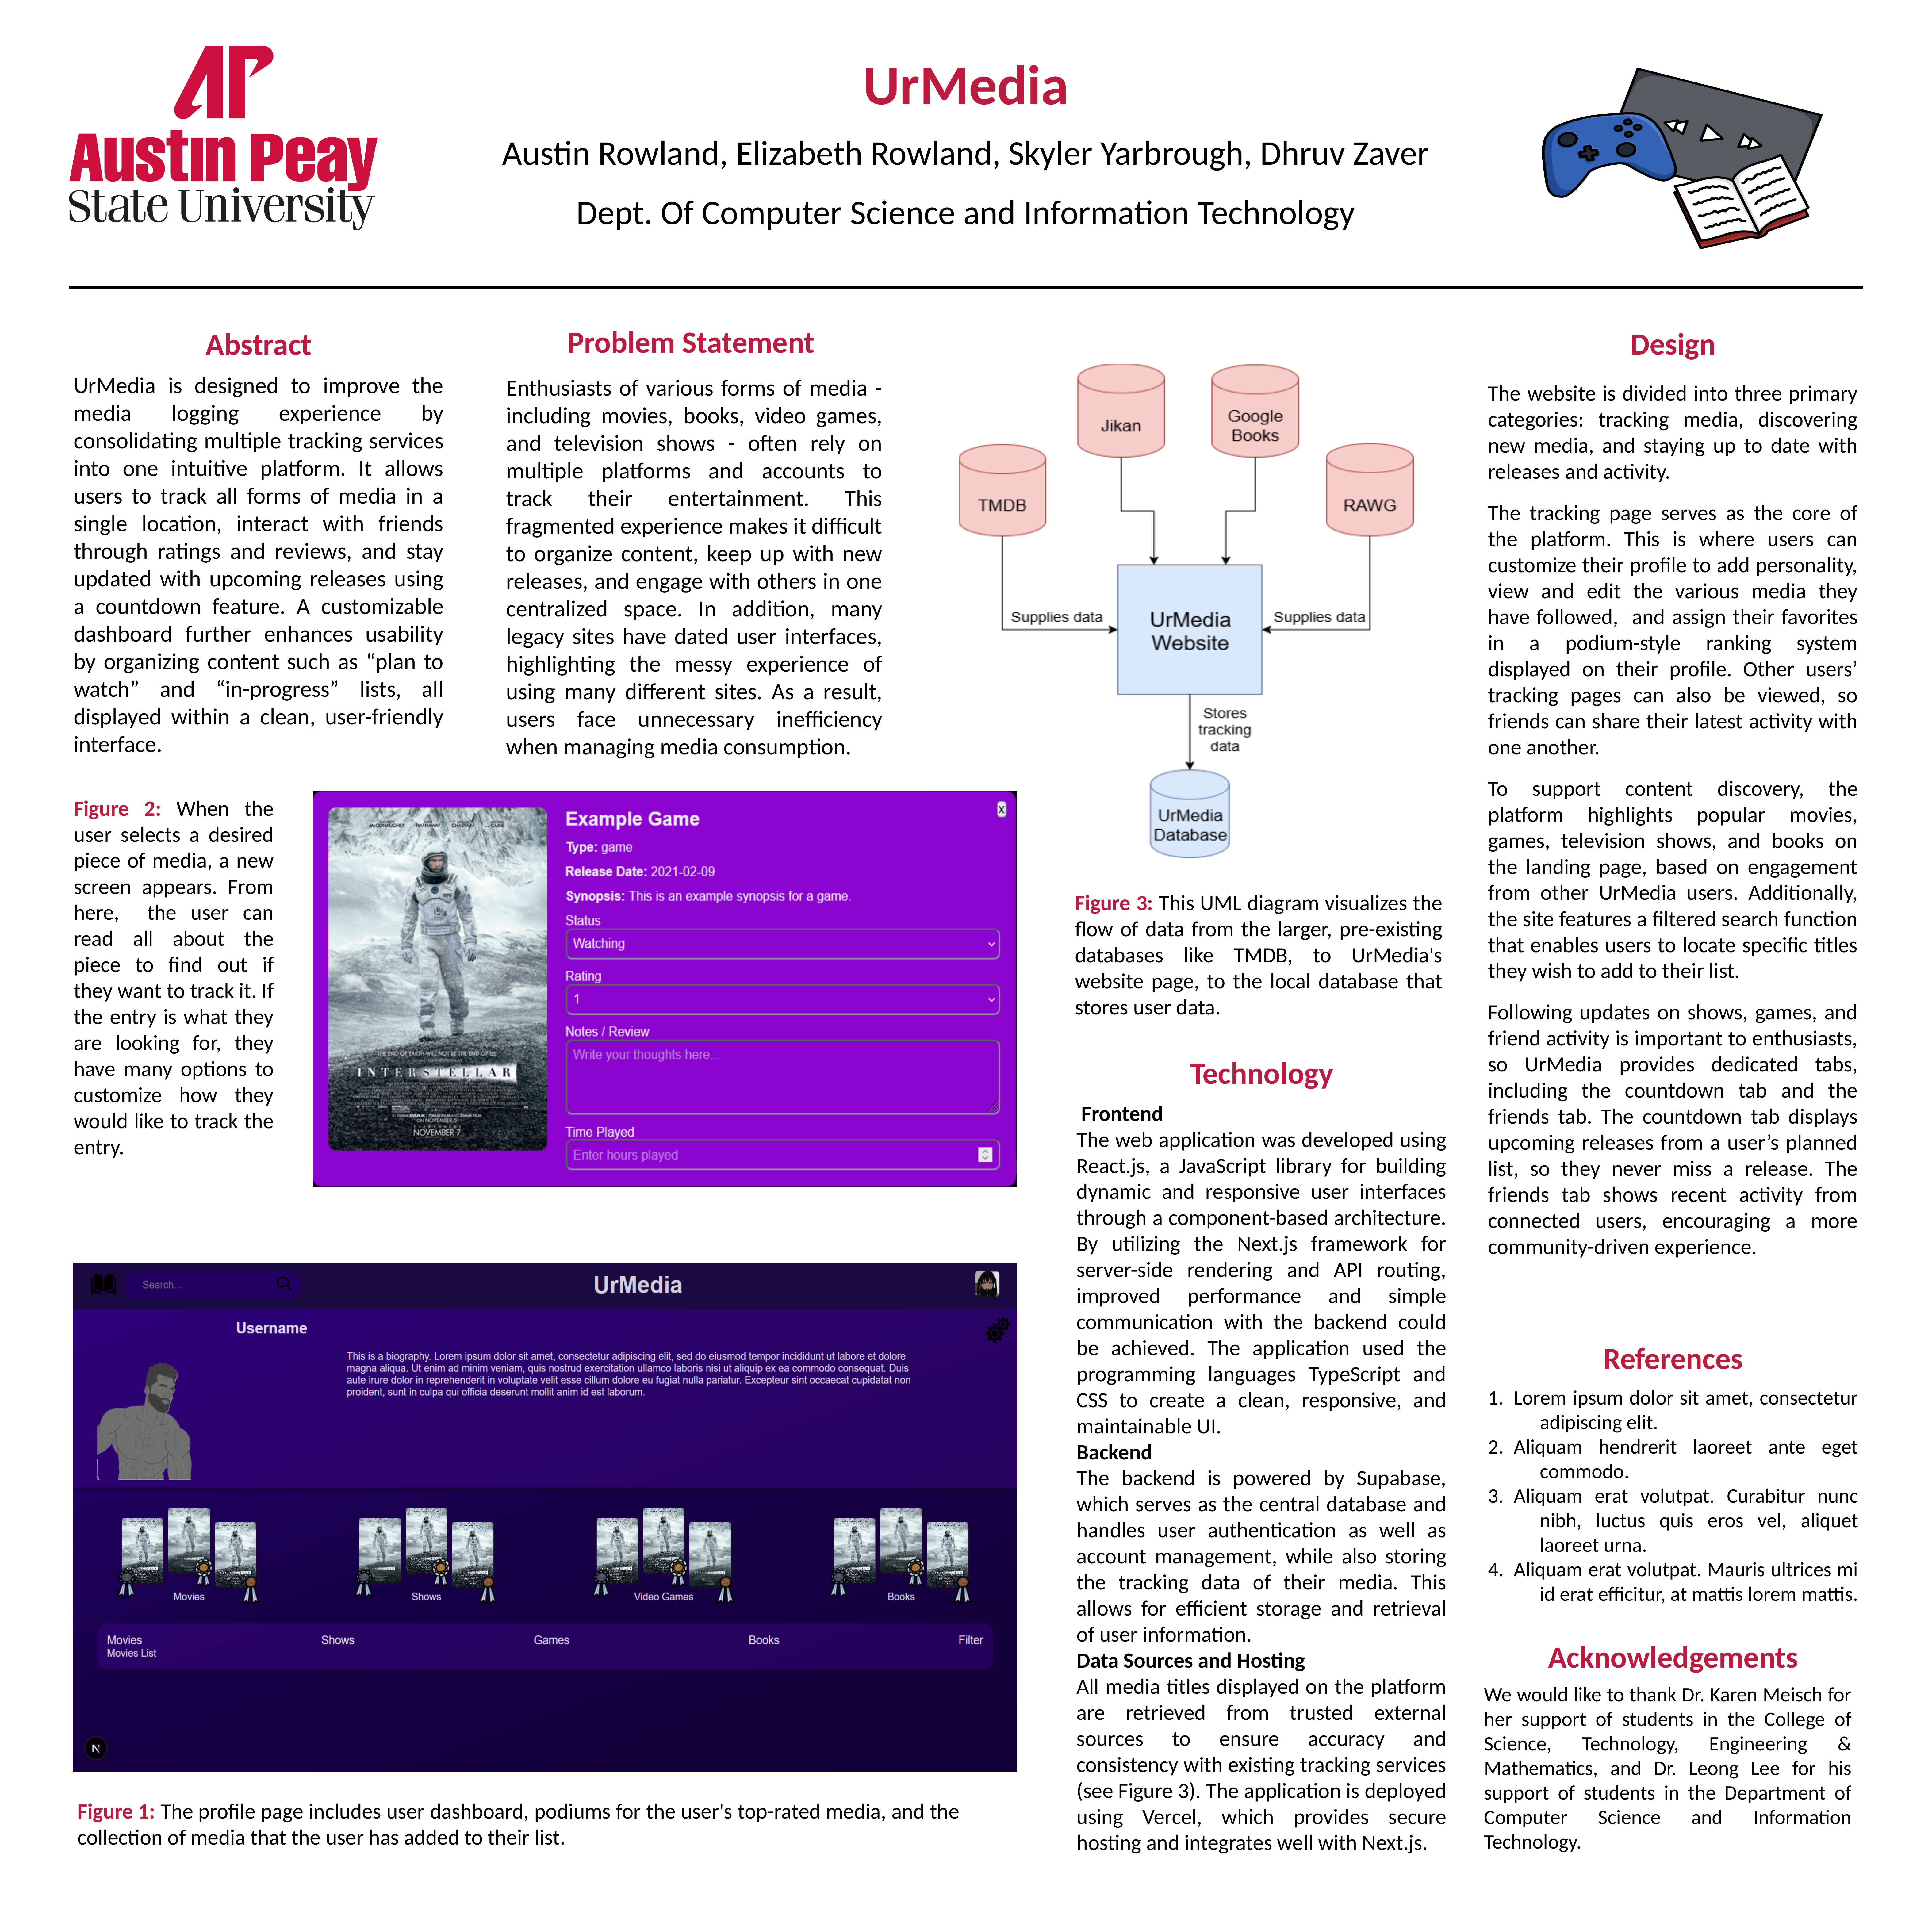

UrMedia
Austin Rowland, Elizabeth Rowland, Skyler Yarbrough, Dhruv Zaver
Dept. Of Computer Science and Information Technology
Problem Statement
Design
Abstract
UrMedia is designed to improve the media logging experience by consolidating multiple tracking services into one intuitive platform. It allows users to track all forms of media in a single location, interact with friends through ratings and reviews, and stay updated with upcoming releases using a countdown feature. A customizable dashboard further enhances usability by organizing content such as “plan to watch” and “in-progress” lists, all displayed within a clean, user-friendly interface.
Enthusiasts of various forms of media - including movies, books, video games, and television shows - often rely on multiple platforms and accounts to track their entertainment. This fragmented experience makes it difficult to organize content, keep up with new releases, and engage with others in one centralized space. In addition, many legacy sites have dated user interfaces, highlighting the messy experience of using many different sites. As a result, users face unnecessary inefficiency when managing media consumption.
The website is divided into three primary categories: tracking media, discovering new media, and staying up to date with releases and activity.
The tracking page serves as the core of the platform. This is where users can customize their profile to add personality, view and edit the various media they have followed, and assign their favorites in a podium-style ranking system displayed on their profile. Other users’ tracking pages can also be viewed, so friends can share their latest activity with one another.
To support content discovery, the platform highlights popular movies, games, television shows, and books on the landing page, based on engagement from other UrMedia users. Additionally, the site features a filtered search function that enables users to locate specific titles they wish to add to their list.
Following updates on shows, games, and friend activity is important to enthusiasts, so UrMedia provides dedicated tabs, including the countdown tab and the friends tab. The countdown tab displays upcoming releases from a user’s planned list, so they never miss a release. The friends tab shows recent activity from connected users, encouraging a more community-driven experience.
Figure 2: When the user selects a desired piece of media, a new screen appears. From here, the user can read all about the piece to find out if they want to track it. If the entry is what they are looking for, they have many options to customize how they would like to track the entry.
Figure 3: This UML diagram visualizes the flow of data from the larger, pre-existing databases like TMDB, to UrMedia's website page, to the local database that stores user data.
Technology
 Frontend
The web application was developed using React.js, a JavaScript library for building dynamic and responsive user interfaces through a component-based architecture. By utilizing the Next.js framework for server-side rendering and API routing, improved performance and simple communication with the backend could be achieved. The application used the programming languages TypeScript and CSS to create a clean, responsive, and maintainable UI.
Backend
The backend is powered by Supabase, which serves as the central database and handles user authentication as well as account management, while also storing the tracking data of their media. This allows for efficient storage and retrieval of user information.
Data Sources and Hosting
All media titles displayed on the platform are retrieved from trusted external sources to ensure accuracy and consistency with existing tracking services (see Figure 3). The application is deployed using Vercel, which provides secure hosting and integrates well with Next.js.
References
Lorem ipsum dolor sit amet, consectetur adipiscing elit.
Aliquam hendrerit laoreet ante eget commodo.
Aliquam erat volutpat. Curabitur nunc nibh, luctus quis eros vel, aliquet laoreet urna.
Aliquam erat volutpat. Mauris ultrices mi id erat efficitur, at mattis lorem mattis.
Acknowledgements
We would like to thank Dr. Karen Meisch for her support of students in the College of Science, Technology, Engineering & Mathematics, and Dr. Leong Lee for his support of students in the Department of Computer Science and Information Technology.
Figure 1: The profile page includes user dashboard, podiums for the user's top-rated media, and the collection of media that the user has added to their list.